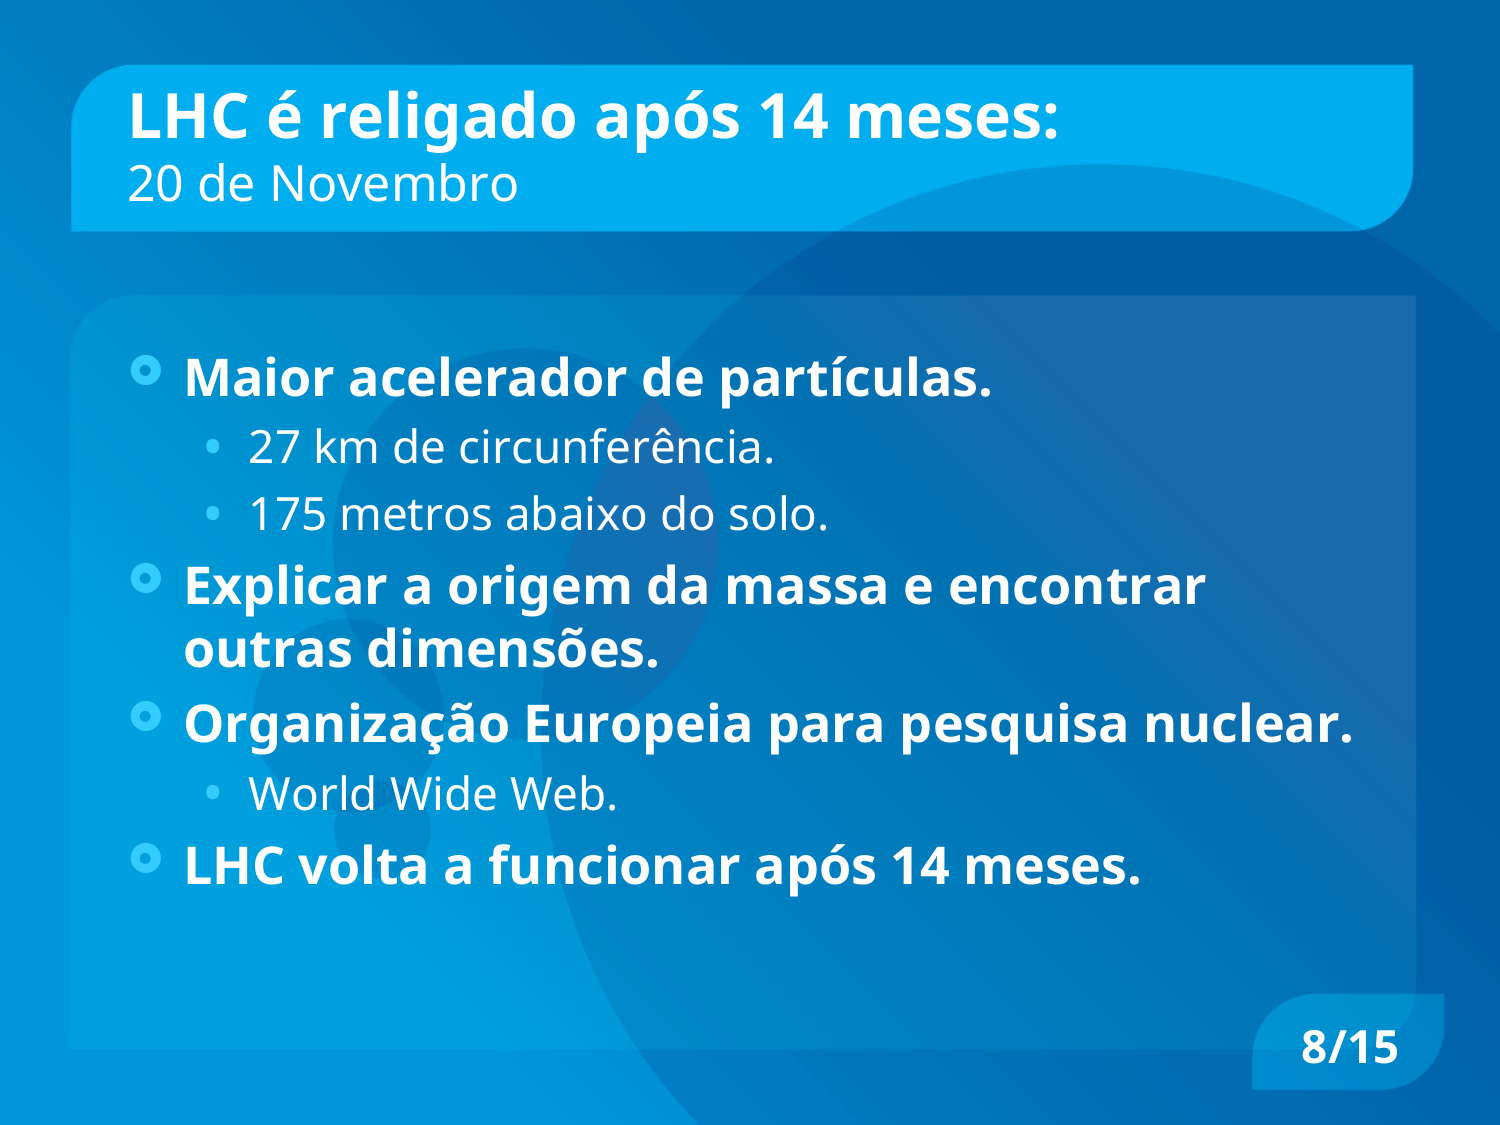

# LHC é religado após 14 meses: 20 de Novembro
Maior acelerador de partículas.
27 km de circunferência.
175 metros abaixo do solo.
Explicar a origem da massa e encontrar outras dimensões.
Organização Europeia para pesquisa nuclear.
World Wide Web.
LHC volta a funcionar após 14 meses.
8/15